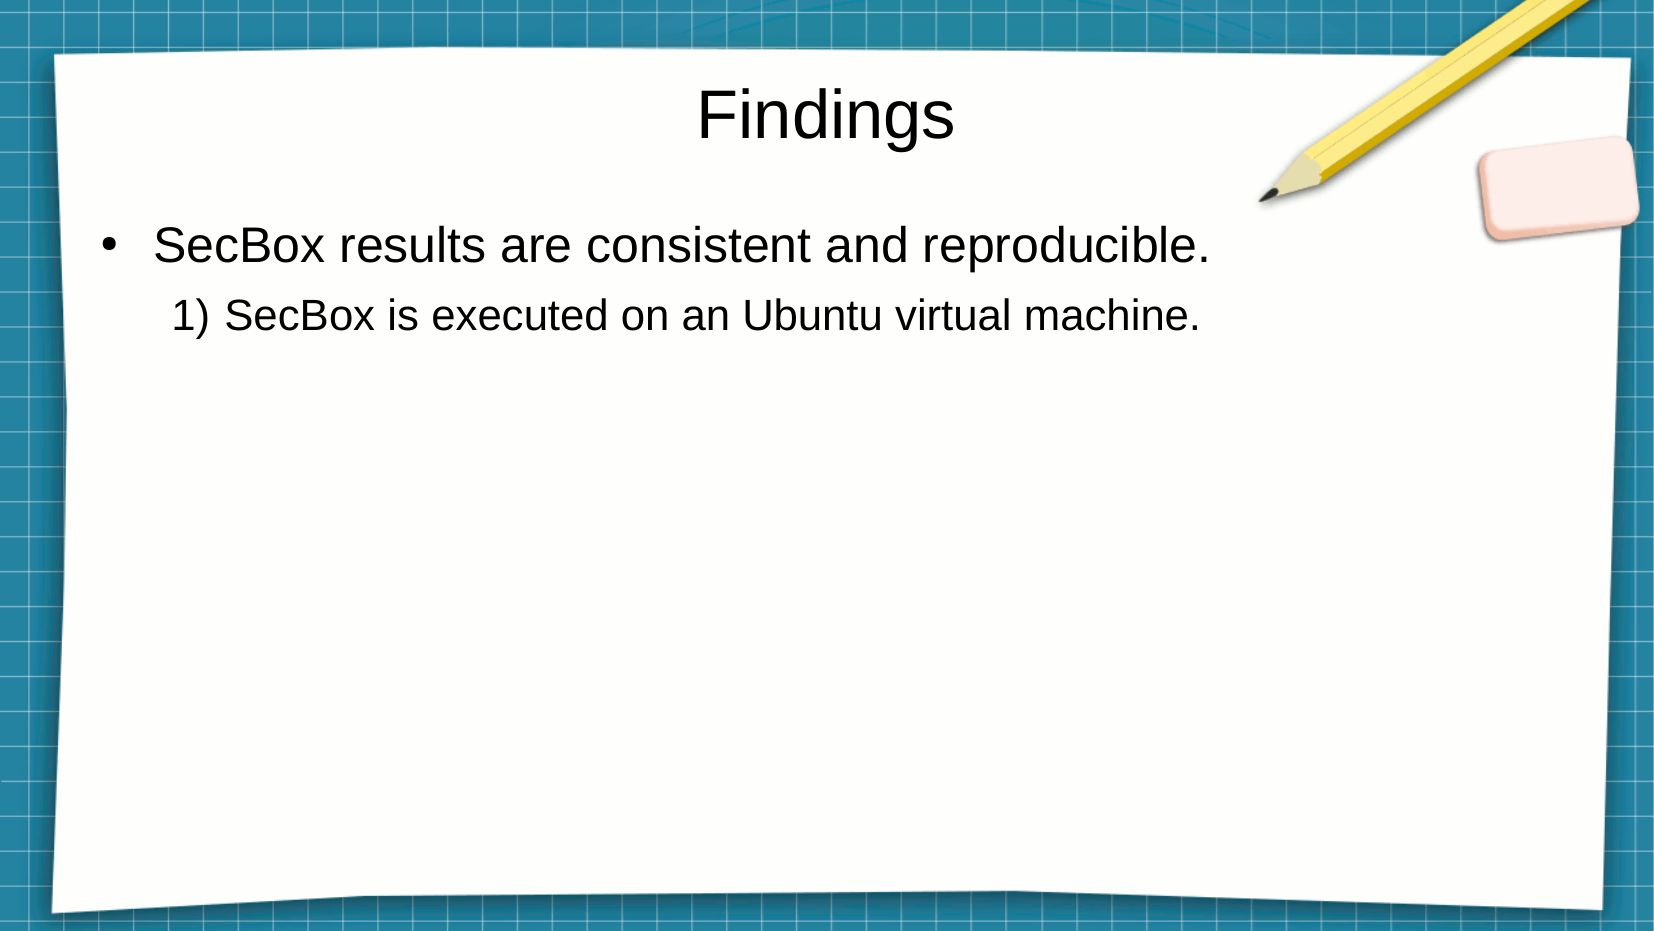

# Findings
SecBox results are consistent and reproducible.
SecBox is executed on an Ubuntu virtual machine.